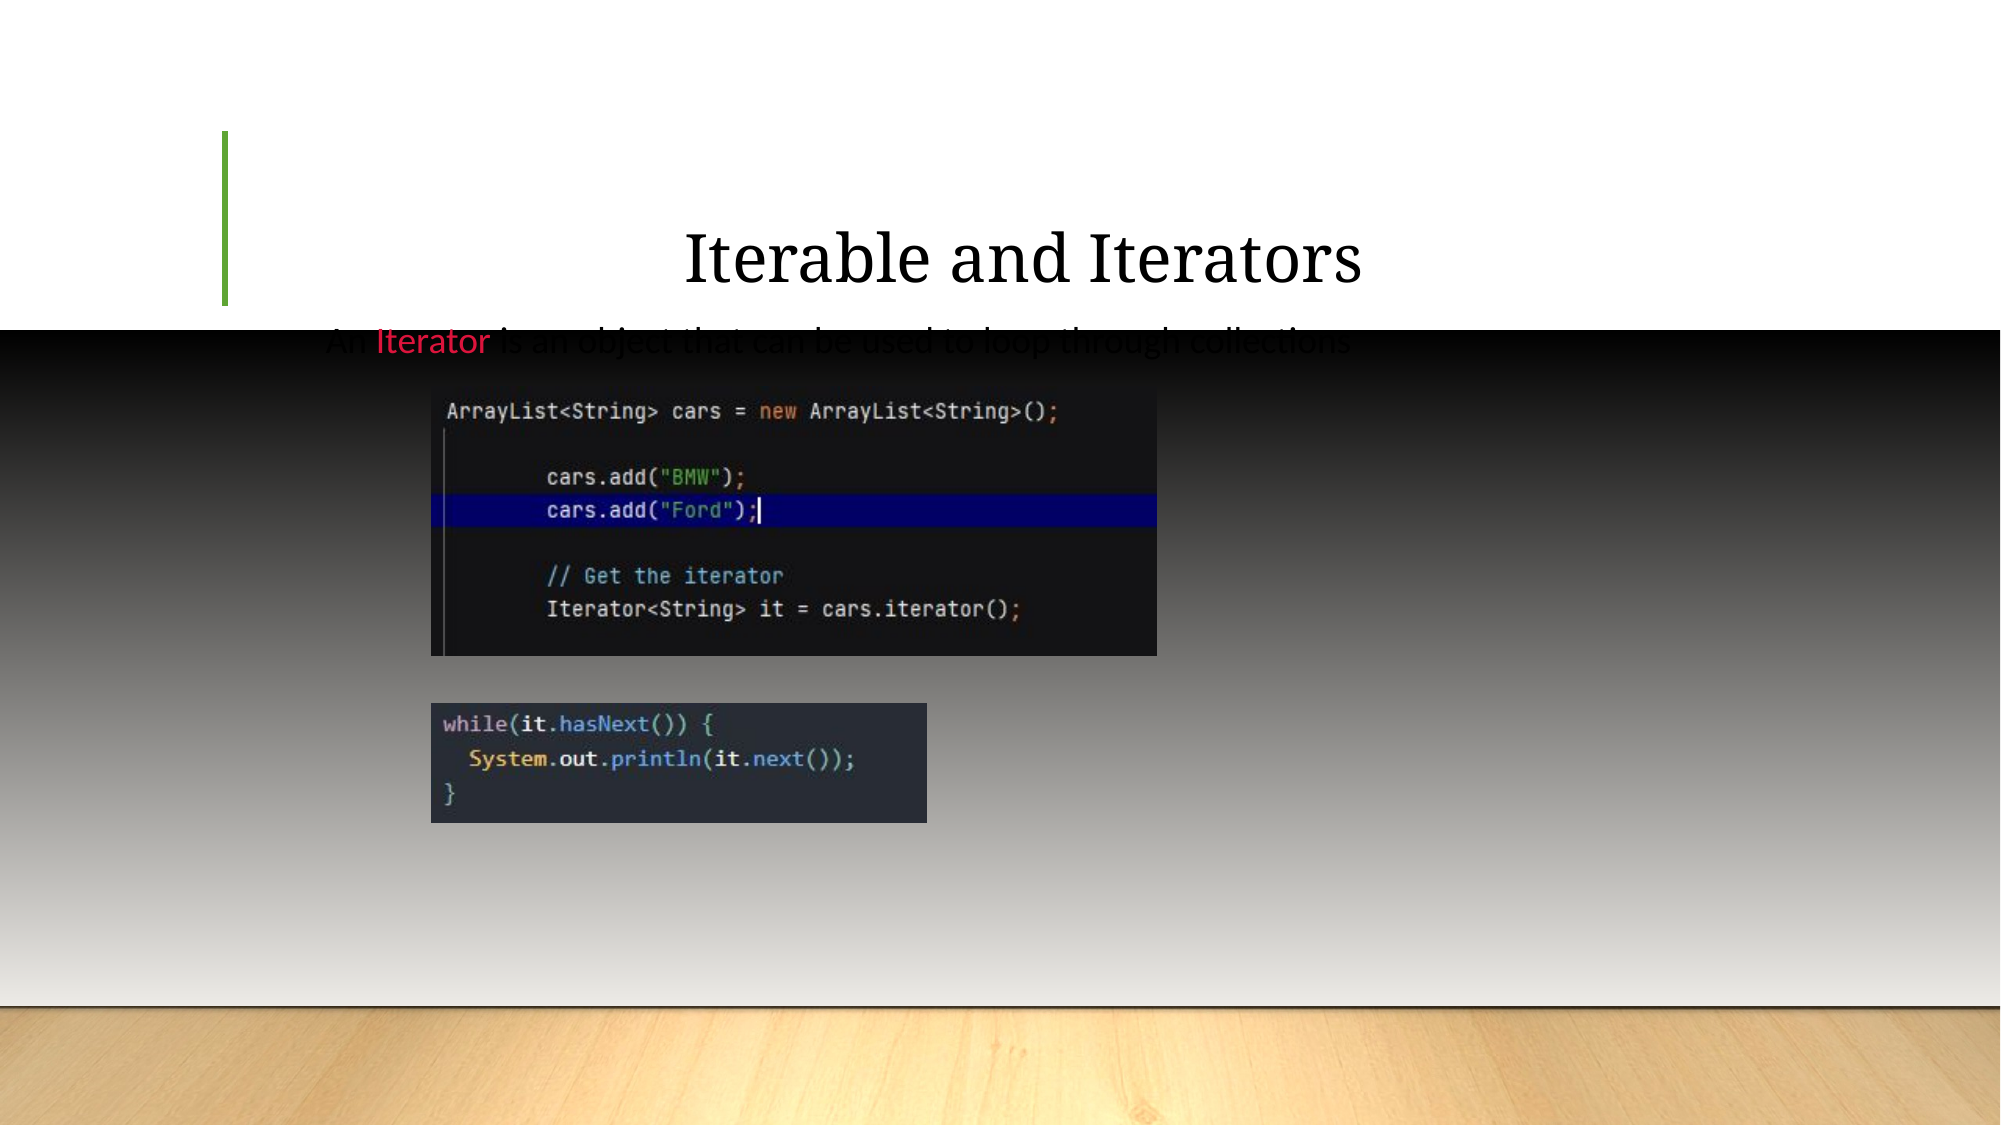

# Iterable and Iterators
An Iterator is an object that can be used to loop through collections